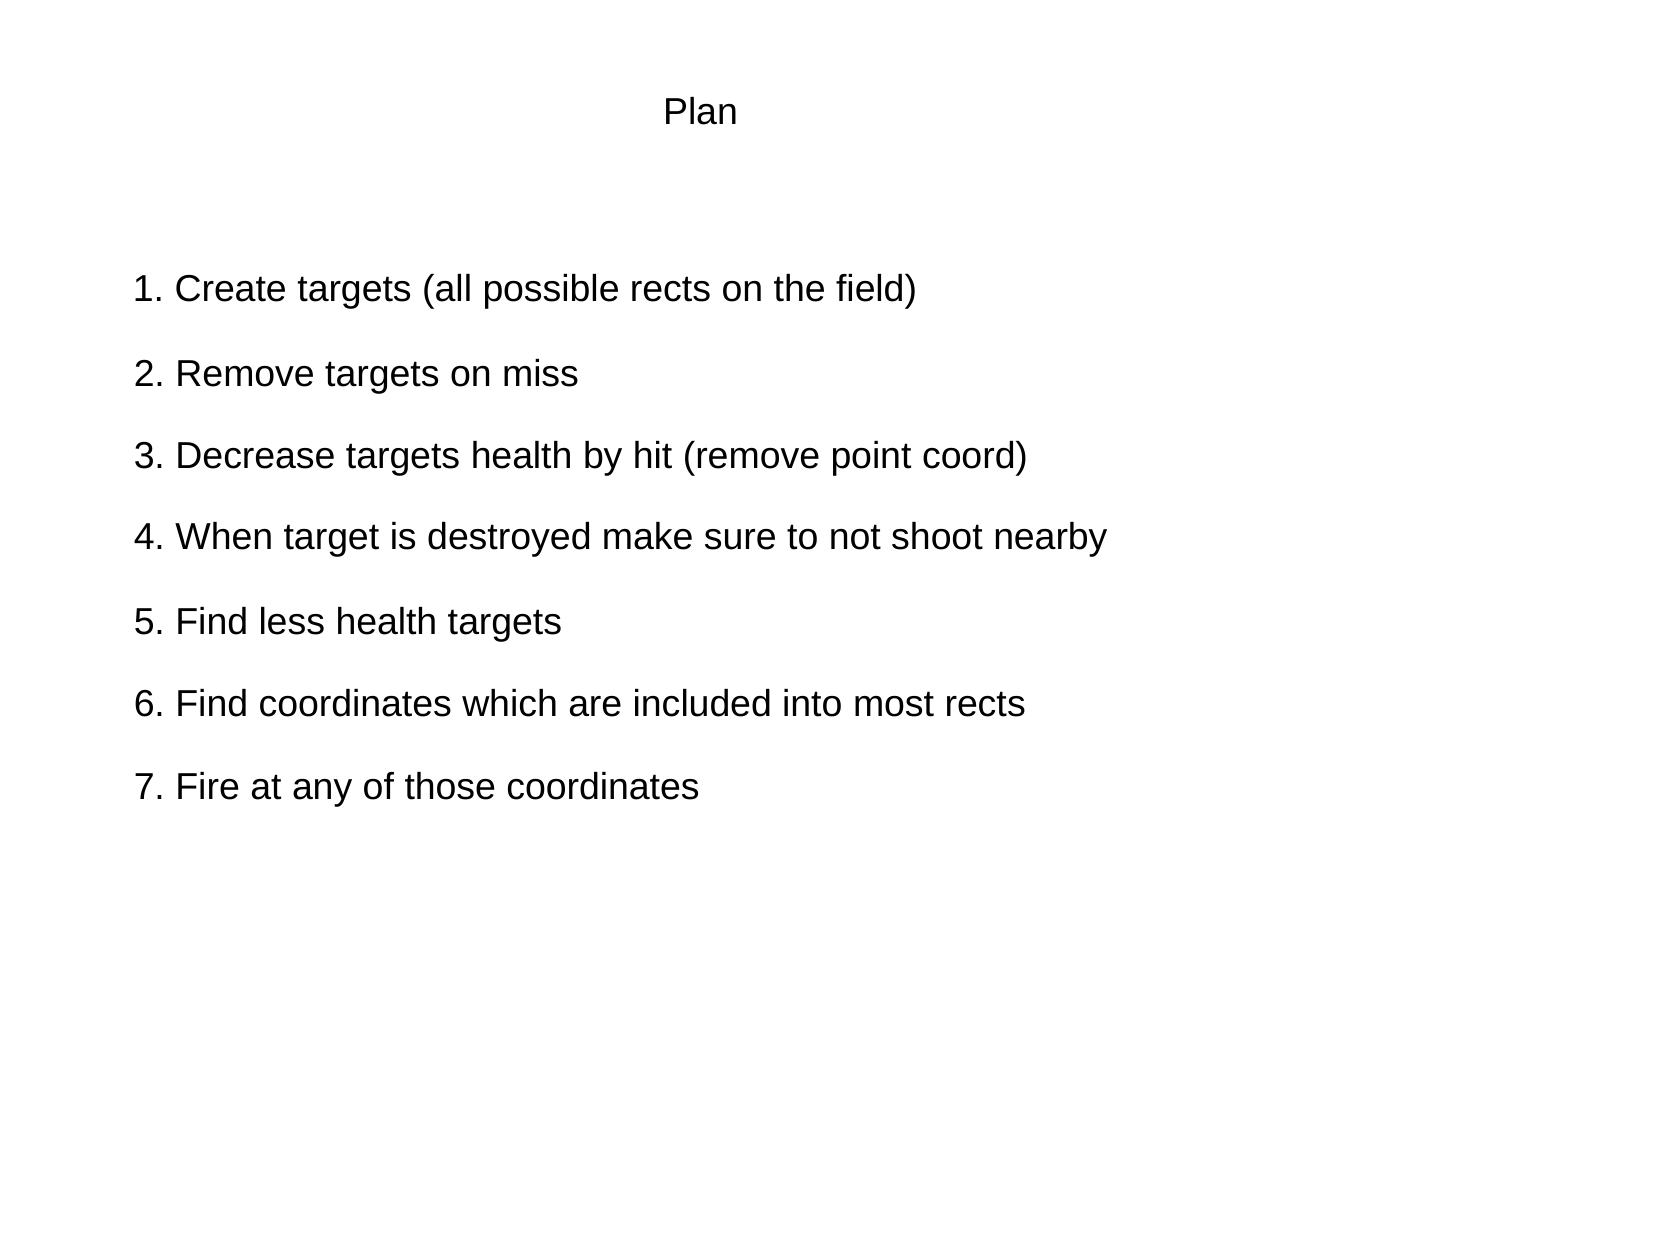

Plan
1. Create targets (all possible rects on the field)
2. Remove targets on miss
3. Decrease targets health by hit (remove point coord)
4. When target is destroyed make sure to not shoot nearby
5. Find less health targets
6. Find coordinates which are included into most rects
7. Fire at any of those coordinates